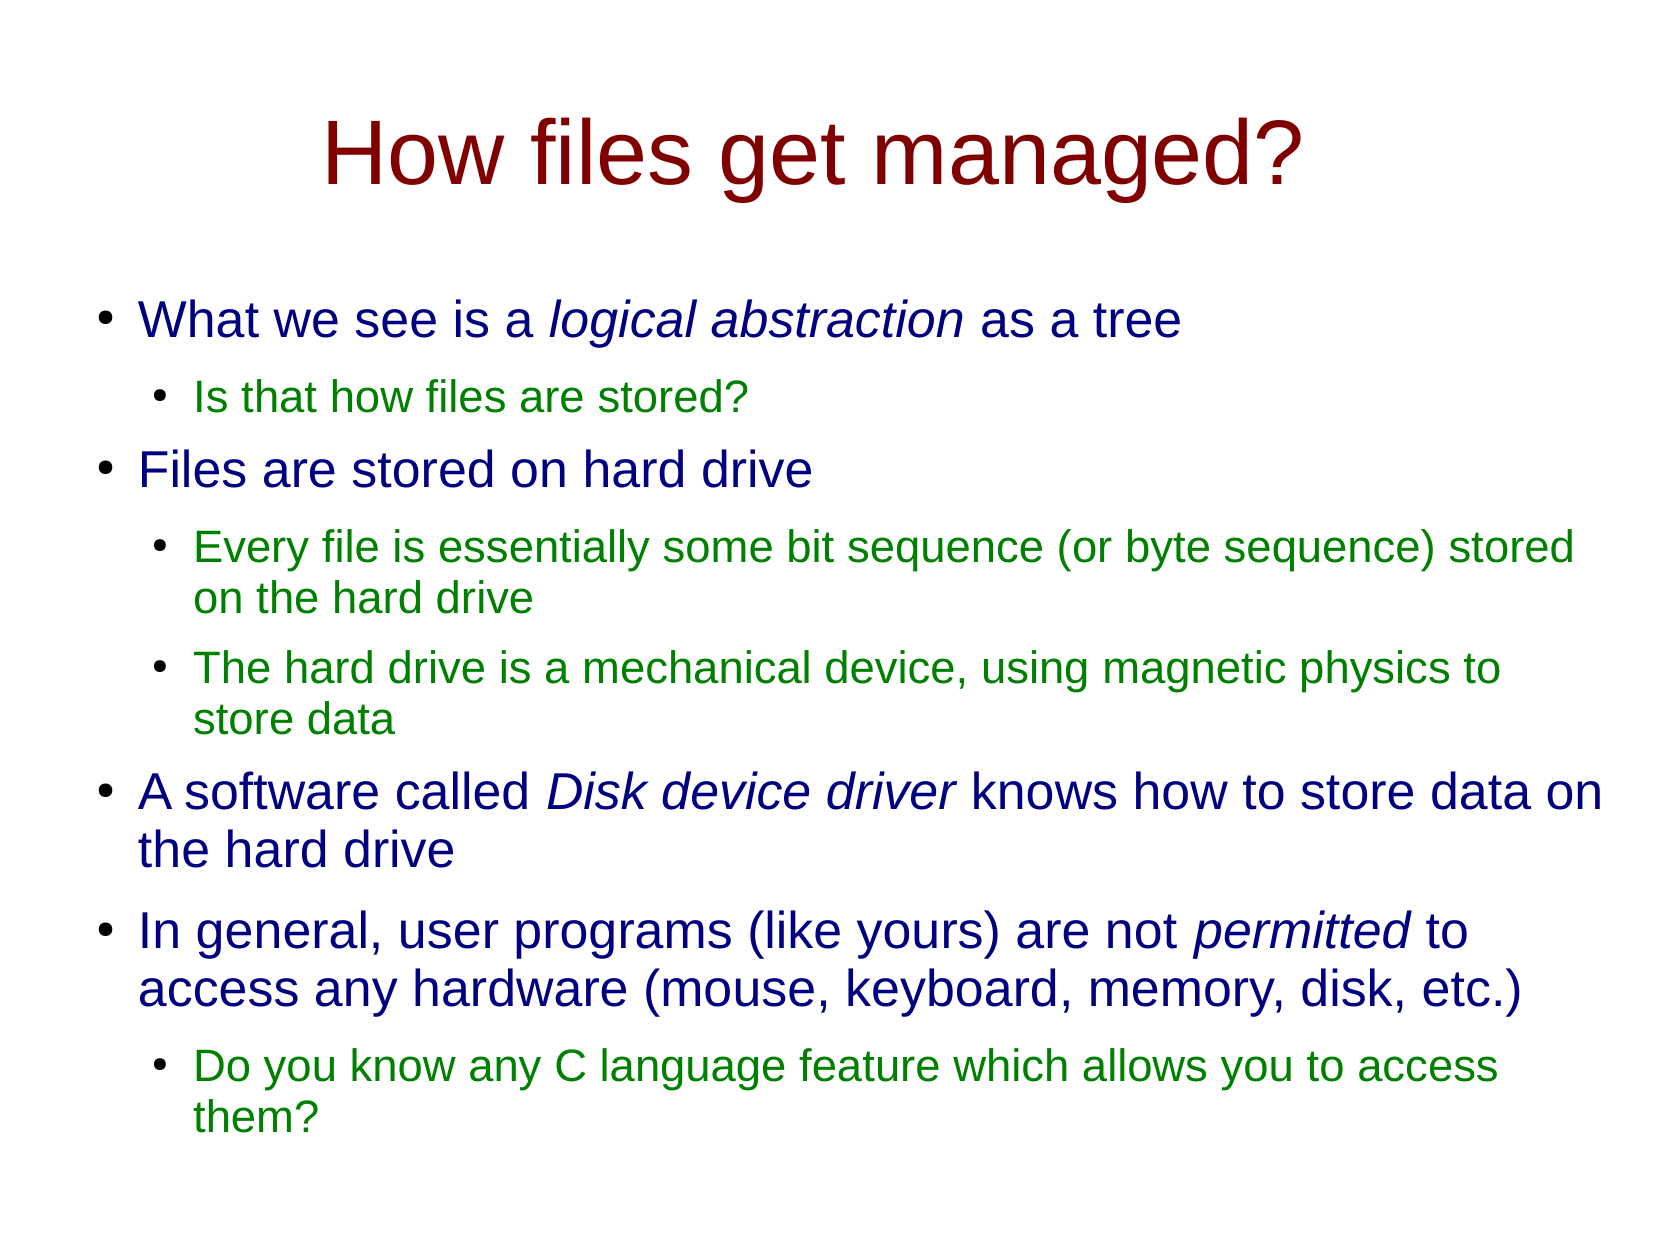

# How files get managed?
What we see is a logical abstraction as a tree
Is that how files are stored?
Files are stored on hard drive
Every file is essentially some bit sequence (or byte sequence) stored on the hard drive
The hard drive is a mechanical device, using magnetic physics to store data
A software called Disk device driver knows how to store data on the hard drive
In general, user programs (like yours) are not permitted to access any hardware (mouse, keyboard, memory, disk, etc.)
Do you know any C language feature which allows you to access them?